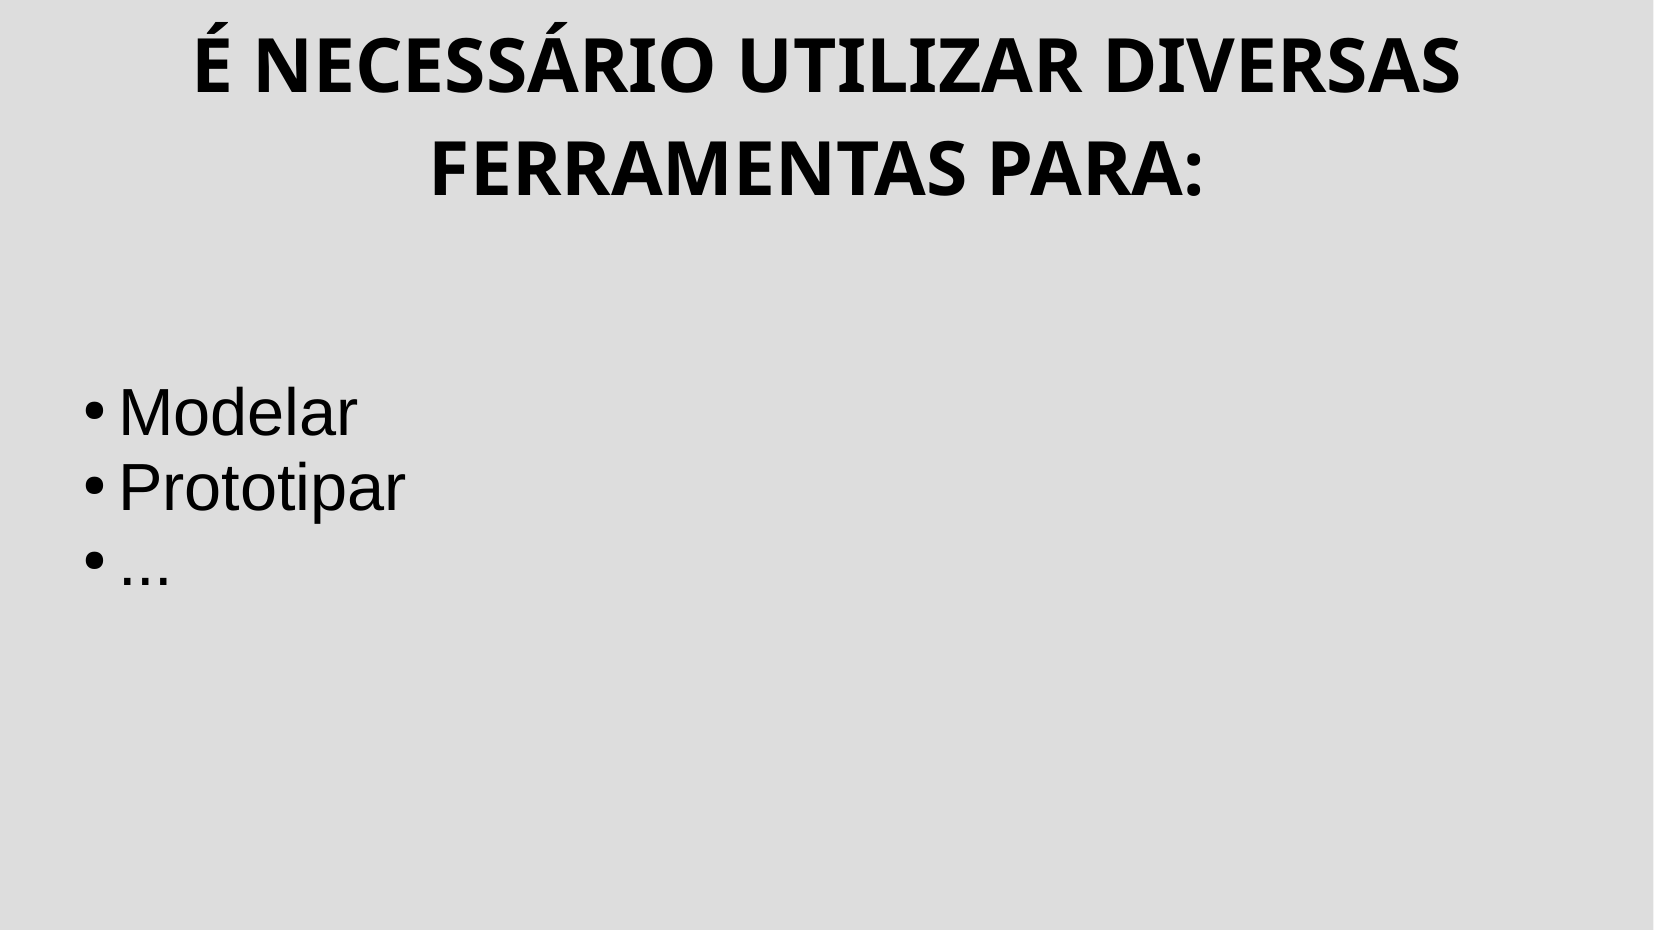

É NECESSÁRIO UTILIZAR DIVERSAS FERRAMENTAS PARA:
# Modelar
Prototipar
...